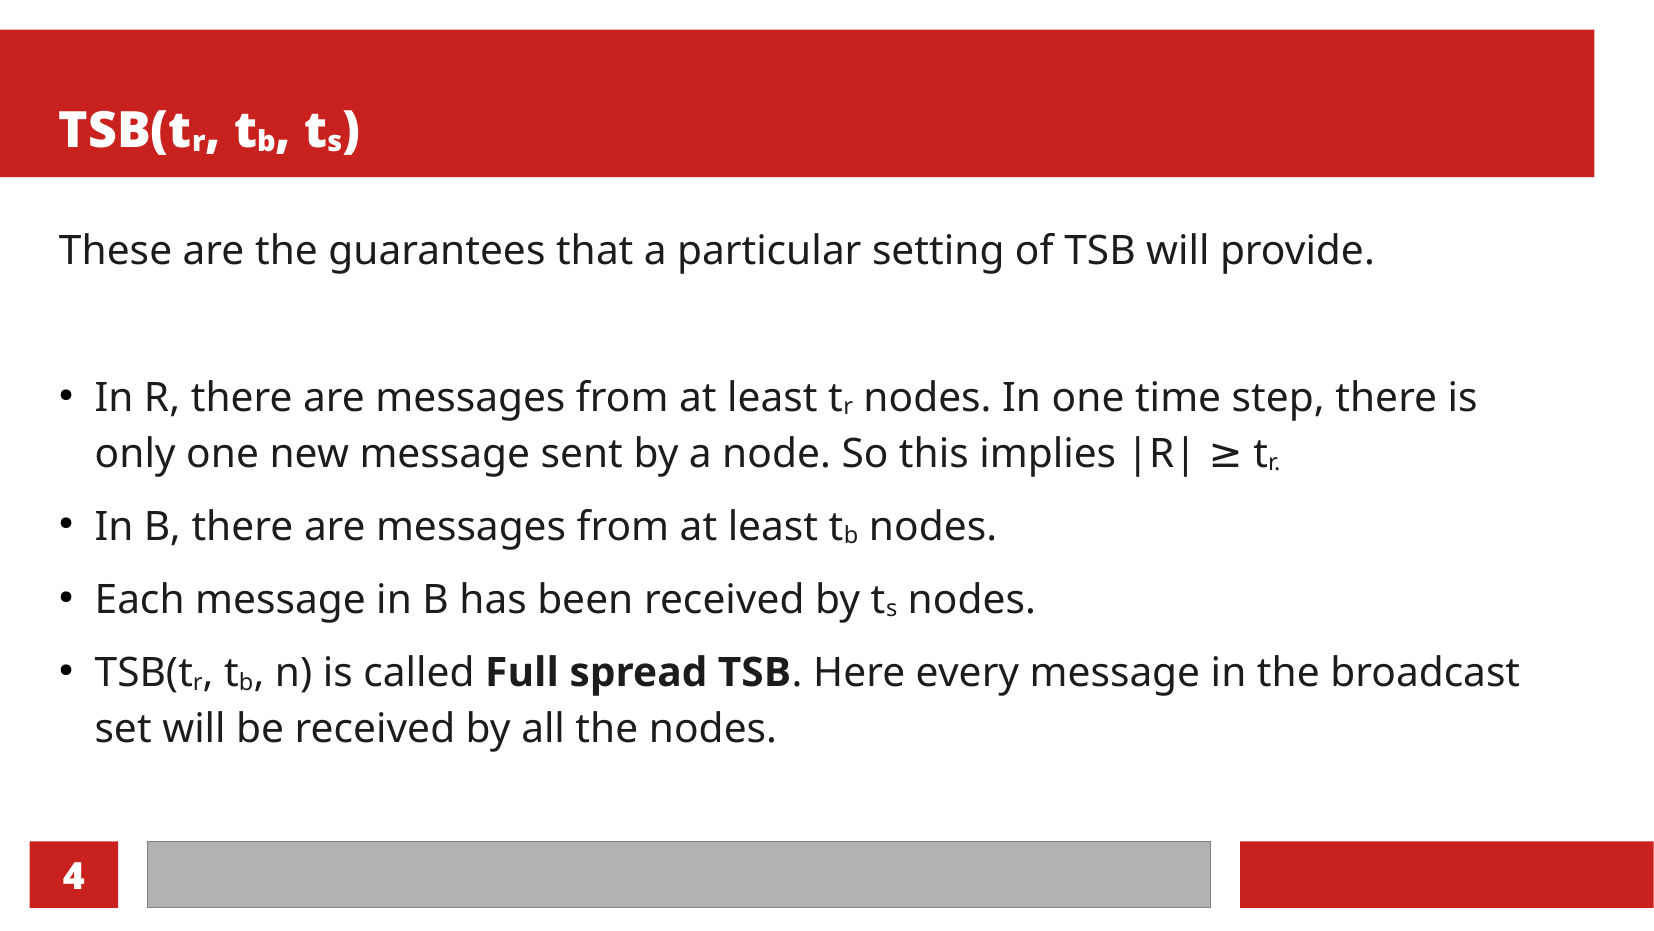

# TSB(tr, tb, ts)
These are the guarantees that a particular setting of TSB will provide.
In R, there are messages from at least tr nodes. In one time step, there is only one new message sent by a node. So this implies |R| ≥ tr.
In B, there are messages from at least tb nodes.
Each message in B has been received by ts nodes.
TSB(tr, tb, n) is called Full spread TSB. Here every message in the broadcast set will be received by all the nodes.
4